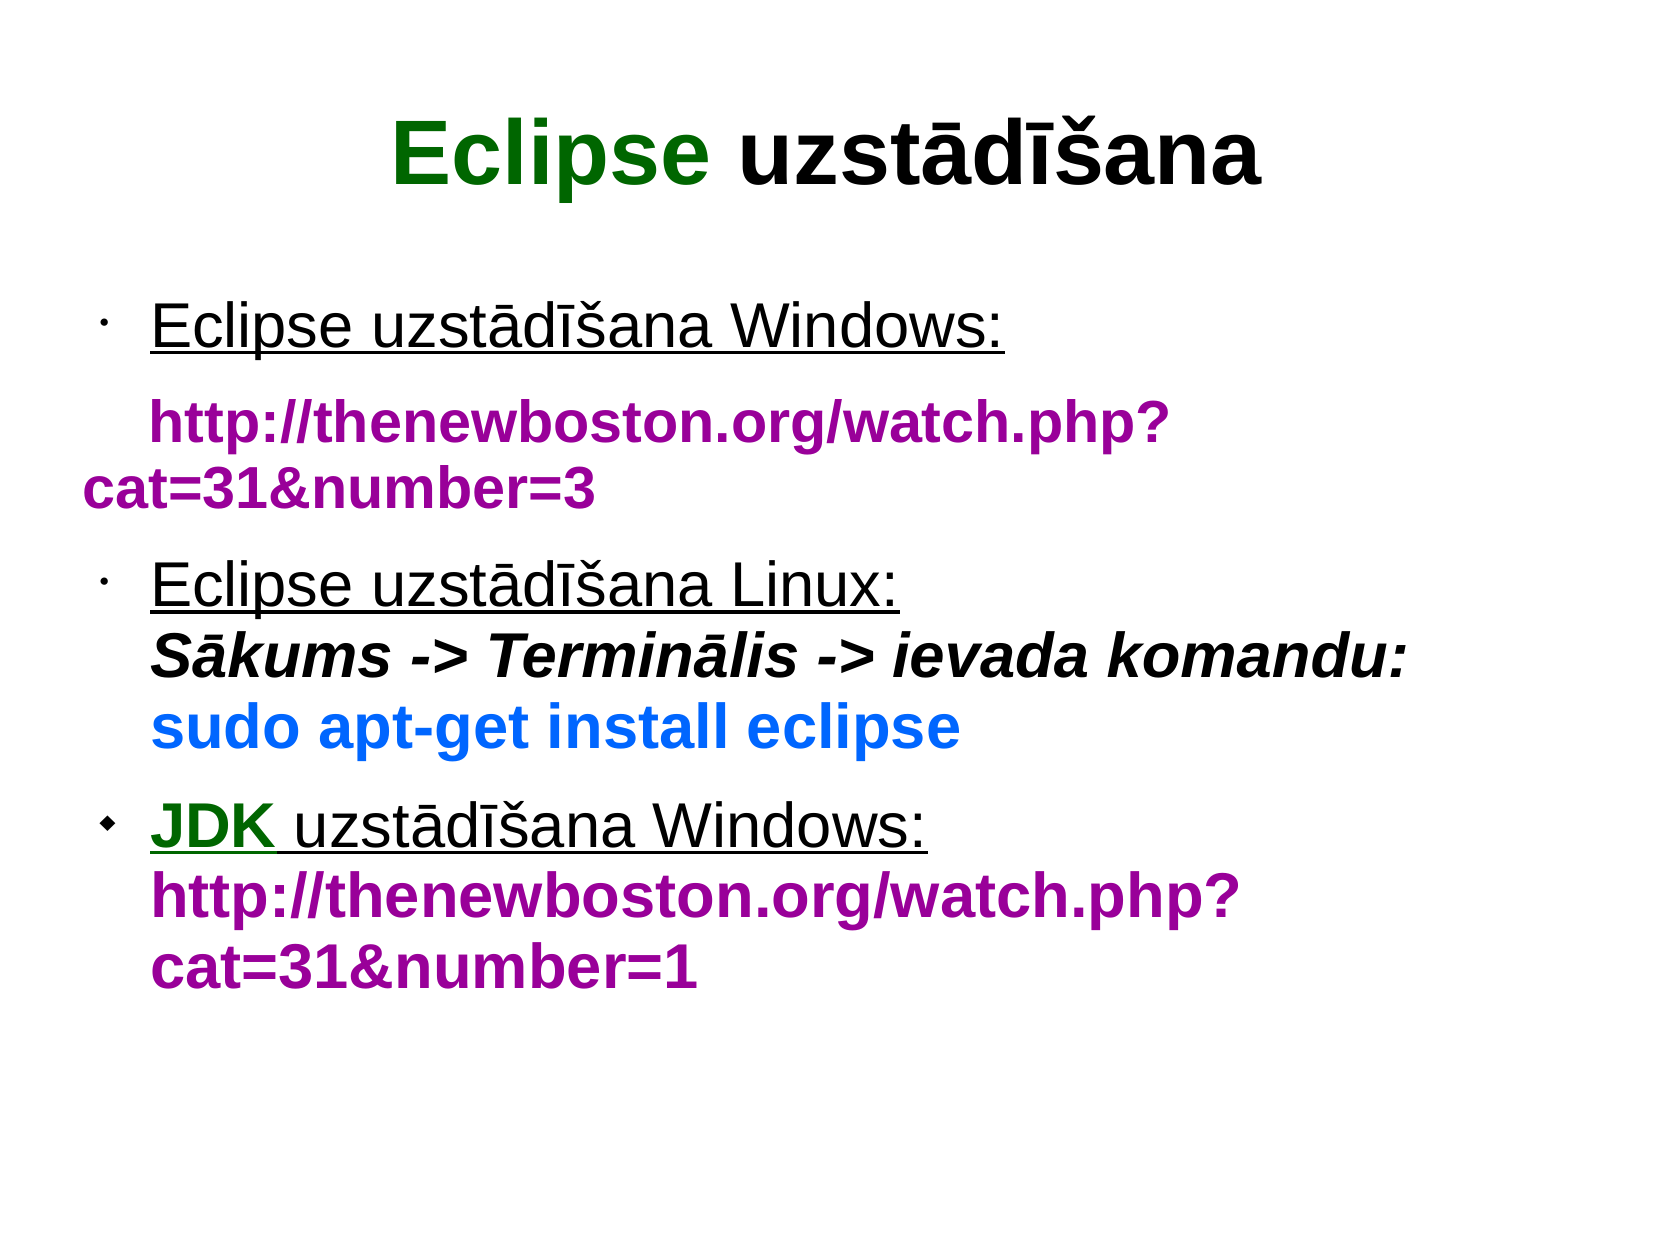

# Eclipse uzstādīšana
Eclipse uzstādīšana Windows:
 http://thenewboston.org/watch.php?cat=31&number=3
Eclipse uzstādīšana Linux:
Sākums -> Terminālis -> ievada komandu:
sudo apt-get install eclipse
JDK uzstādīšana Windows: http://thenewboston.org/watch.php?cat=31&number=1